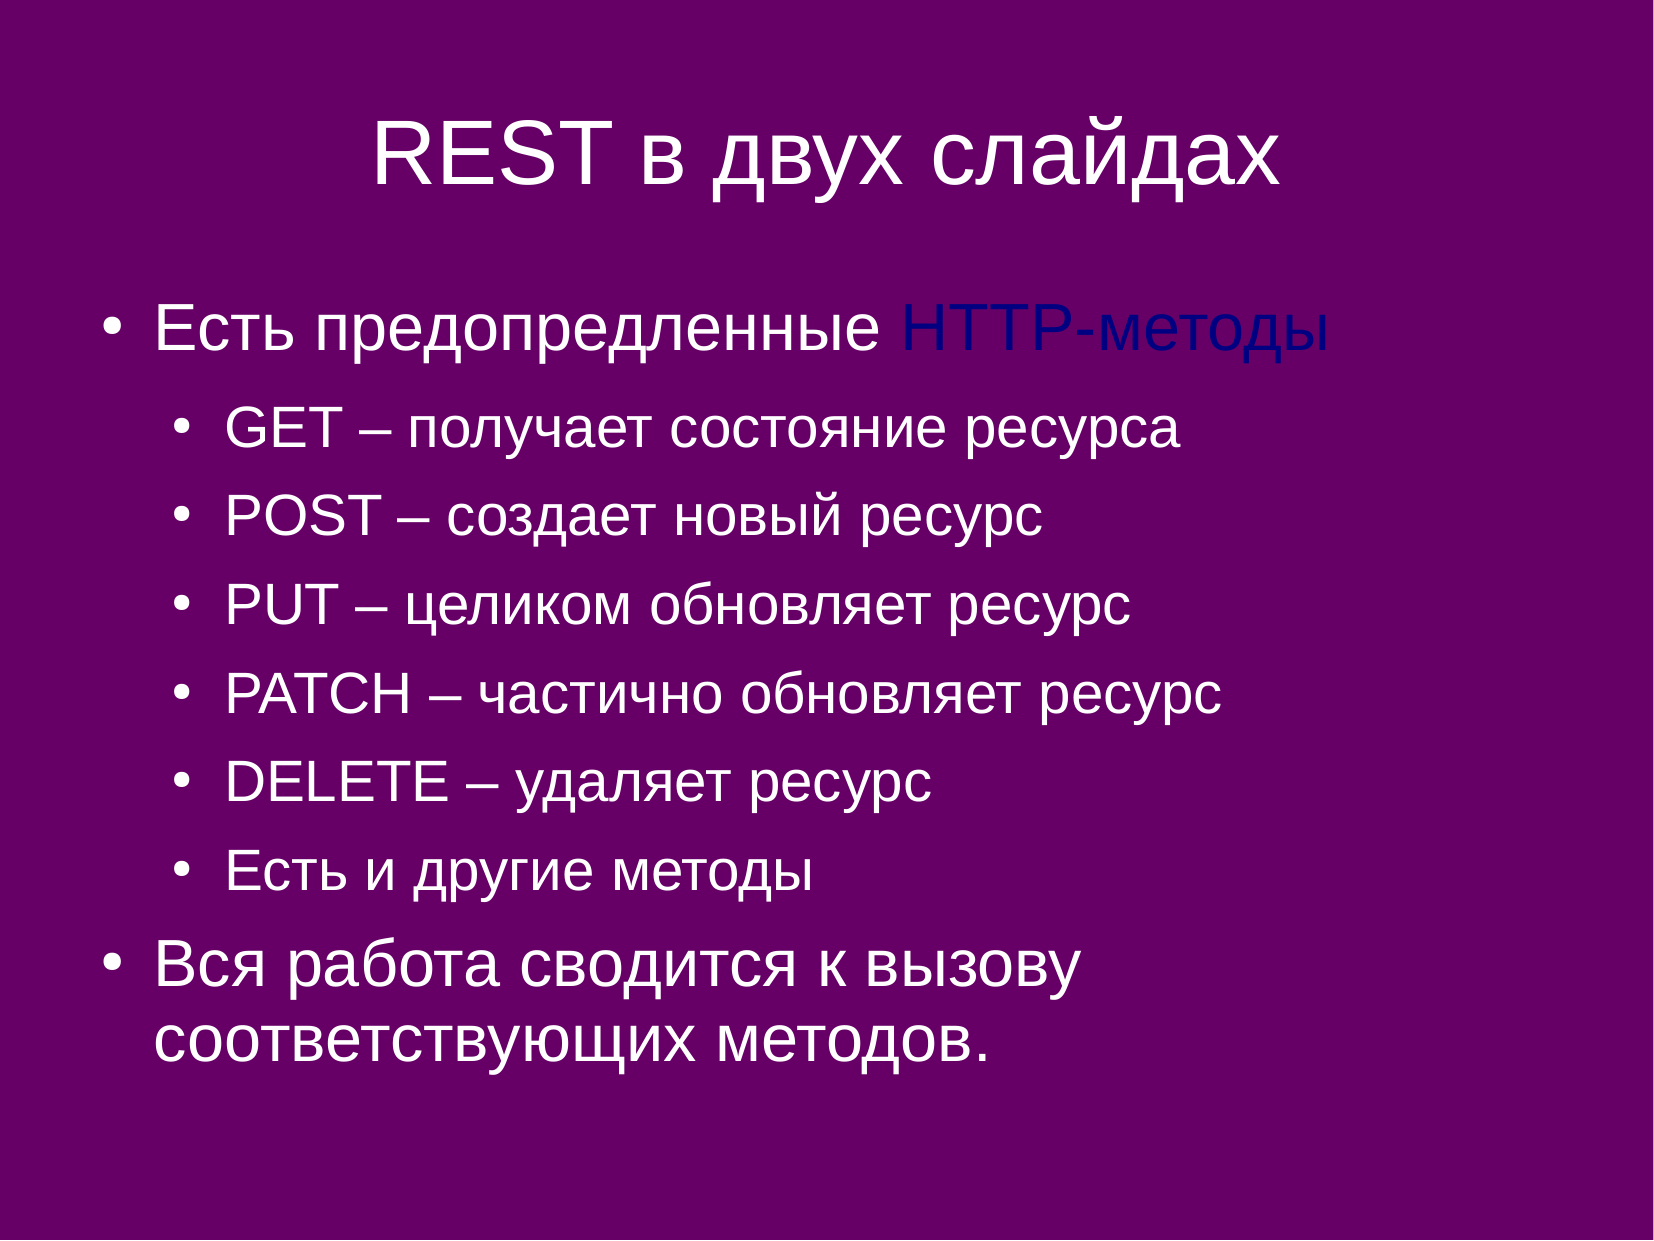

# REST в двух слайдах
Есть предопредленные HTTP-методы
GET – получает состояние ресурса
POST – создает новый ресурс
PUT – целиком обновляет ресурс
PATCH – частично обновляет ресурс
DELETE – удаляет ресурс
Есть и другие методы
Вся работа сводится к вызову соответствующих методов.